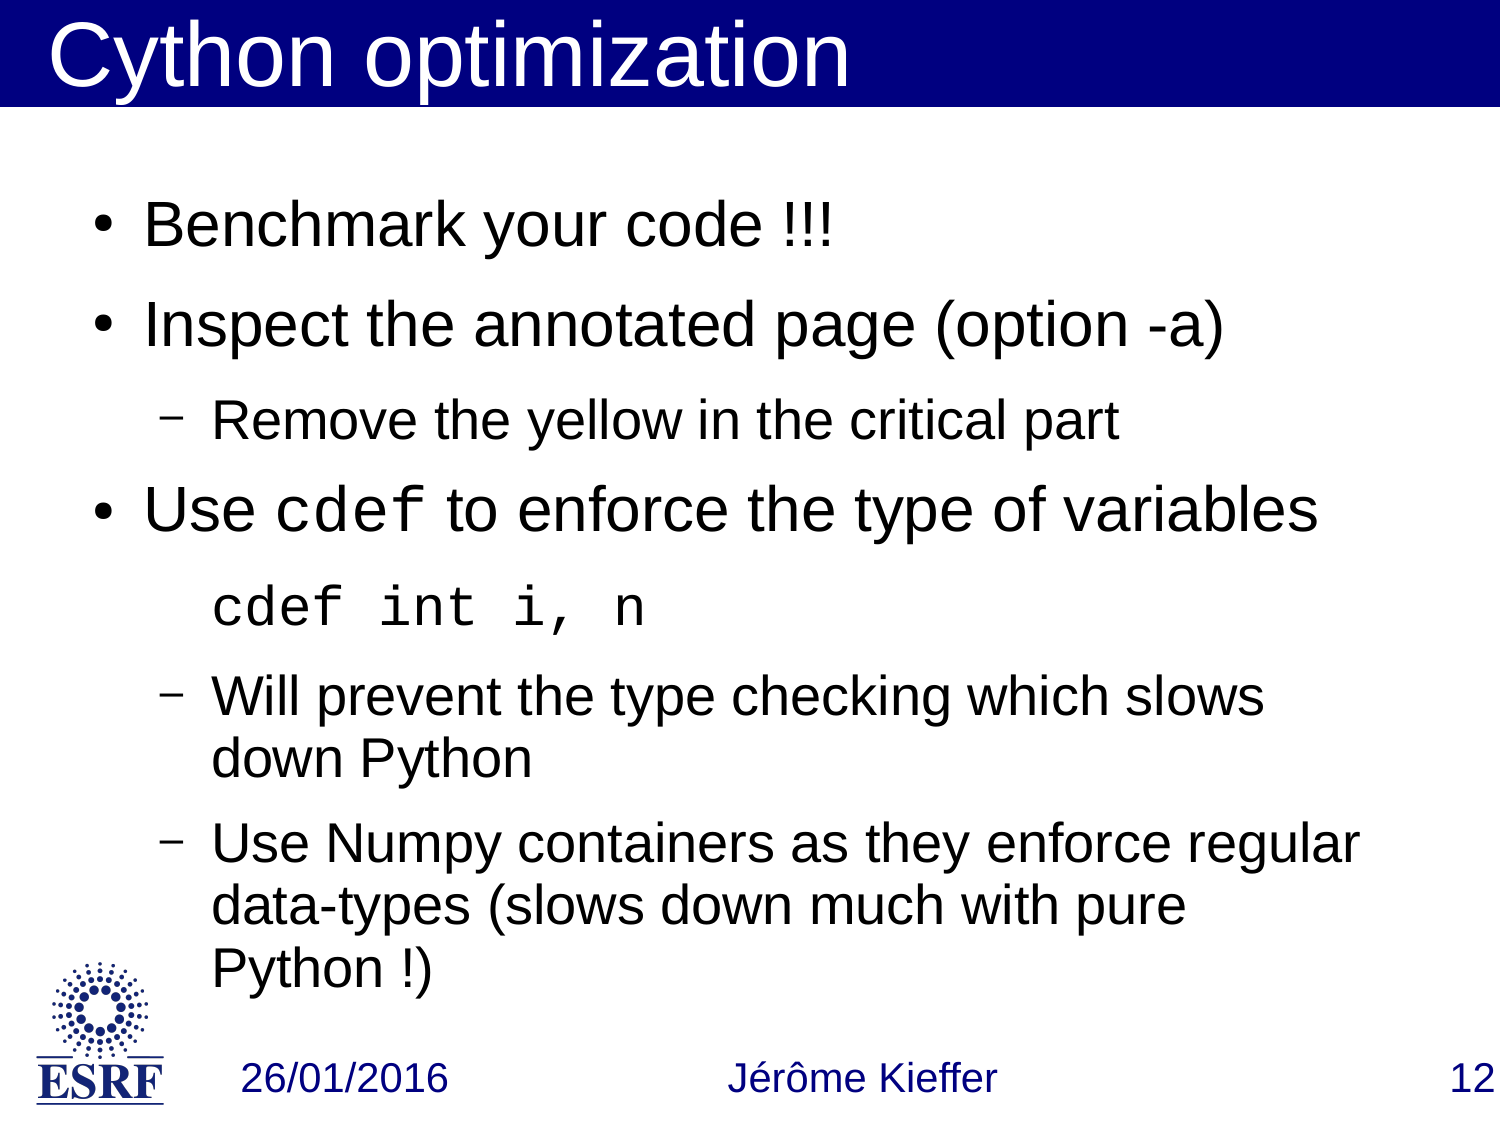

# Cython optimization
Benchmark your code !!!
Inspect the annotated page (option -a)
Remove the yellow in the critical part
Use cdef to enforce the type of variables
cdef int i, n
Will prevent the type checking which slows down Python
Use Numpy containers as they enforce regular data-types (slows down much with pure Python !)
26/01/2016
Jérôme Kieffer
12